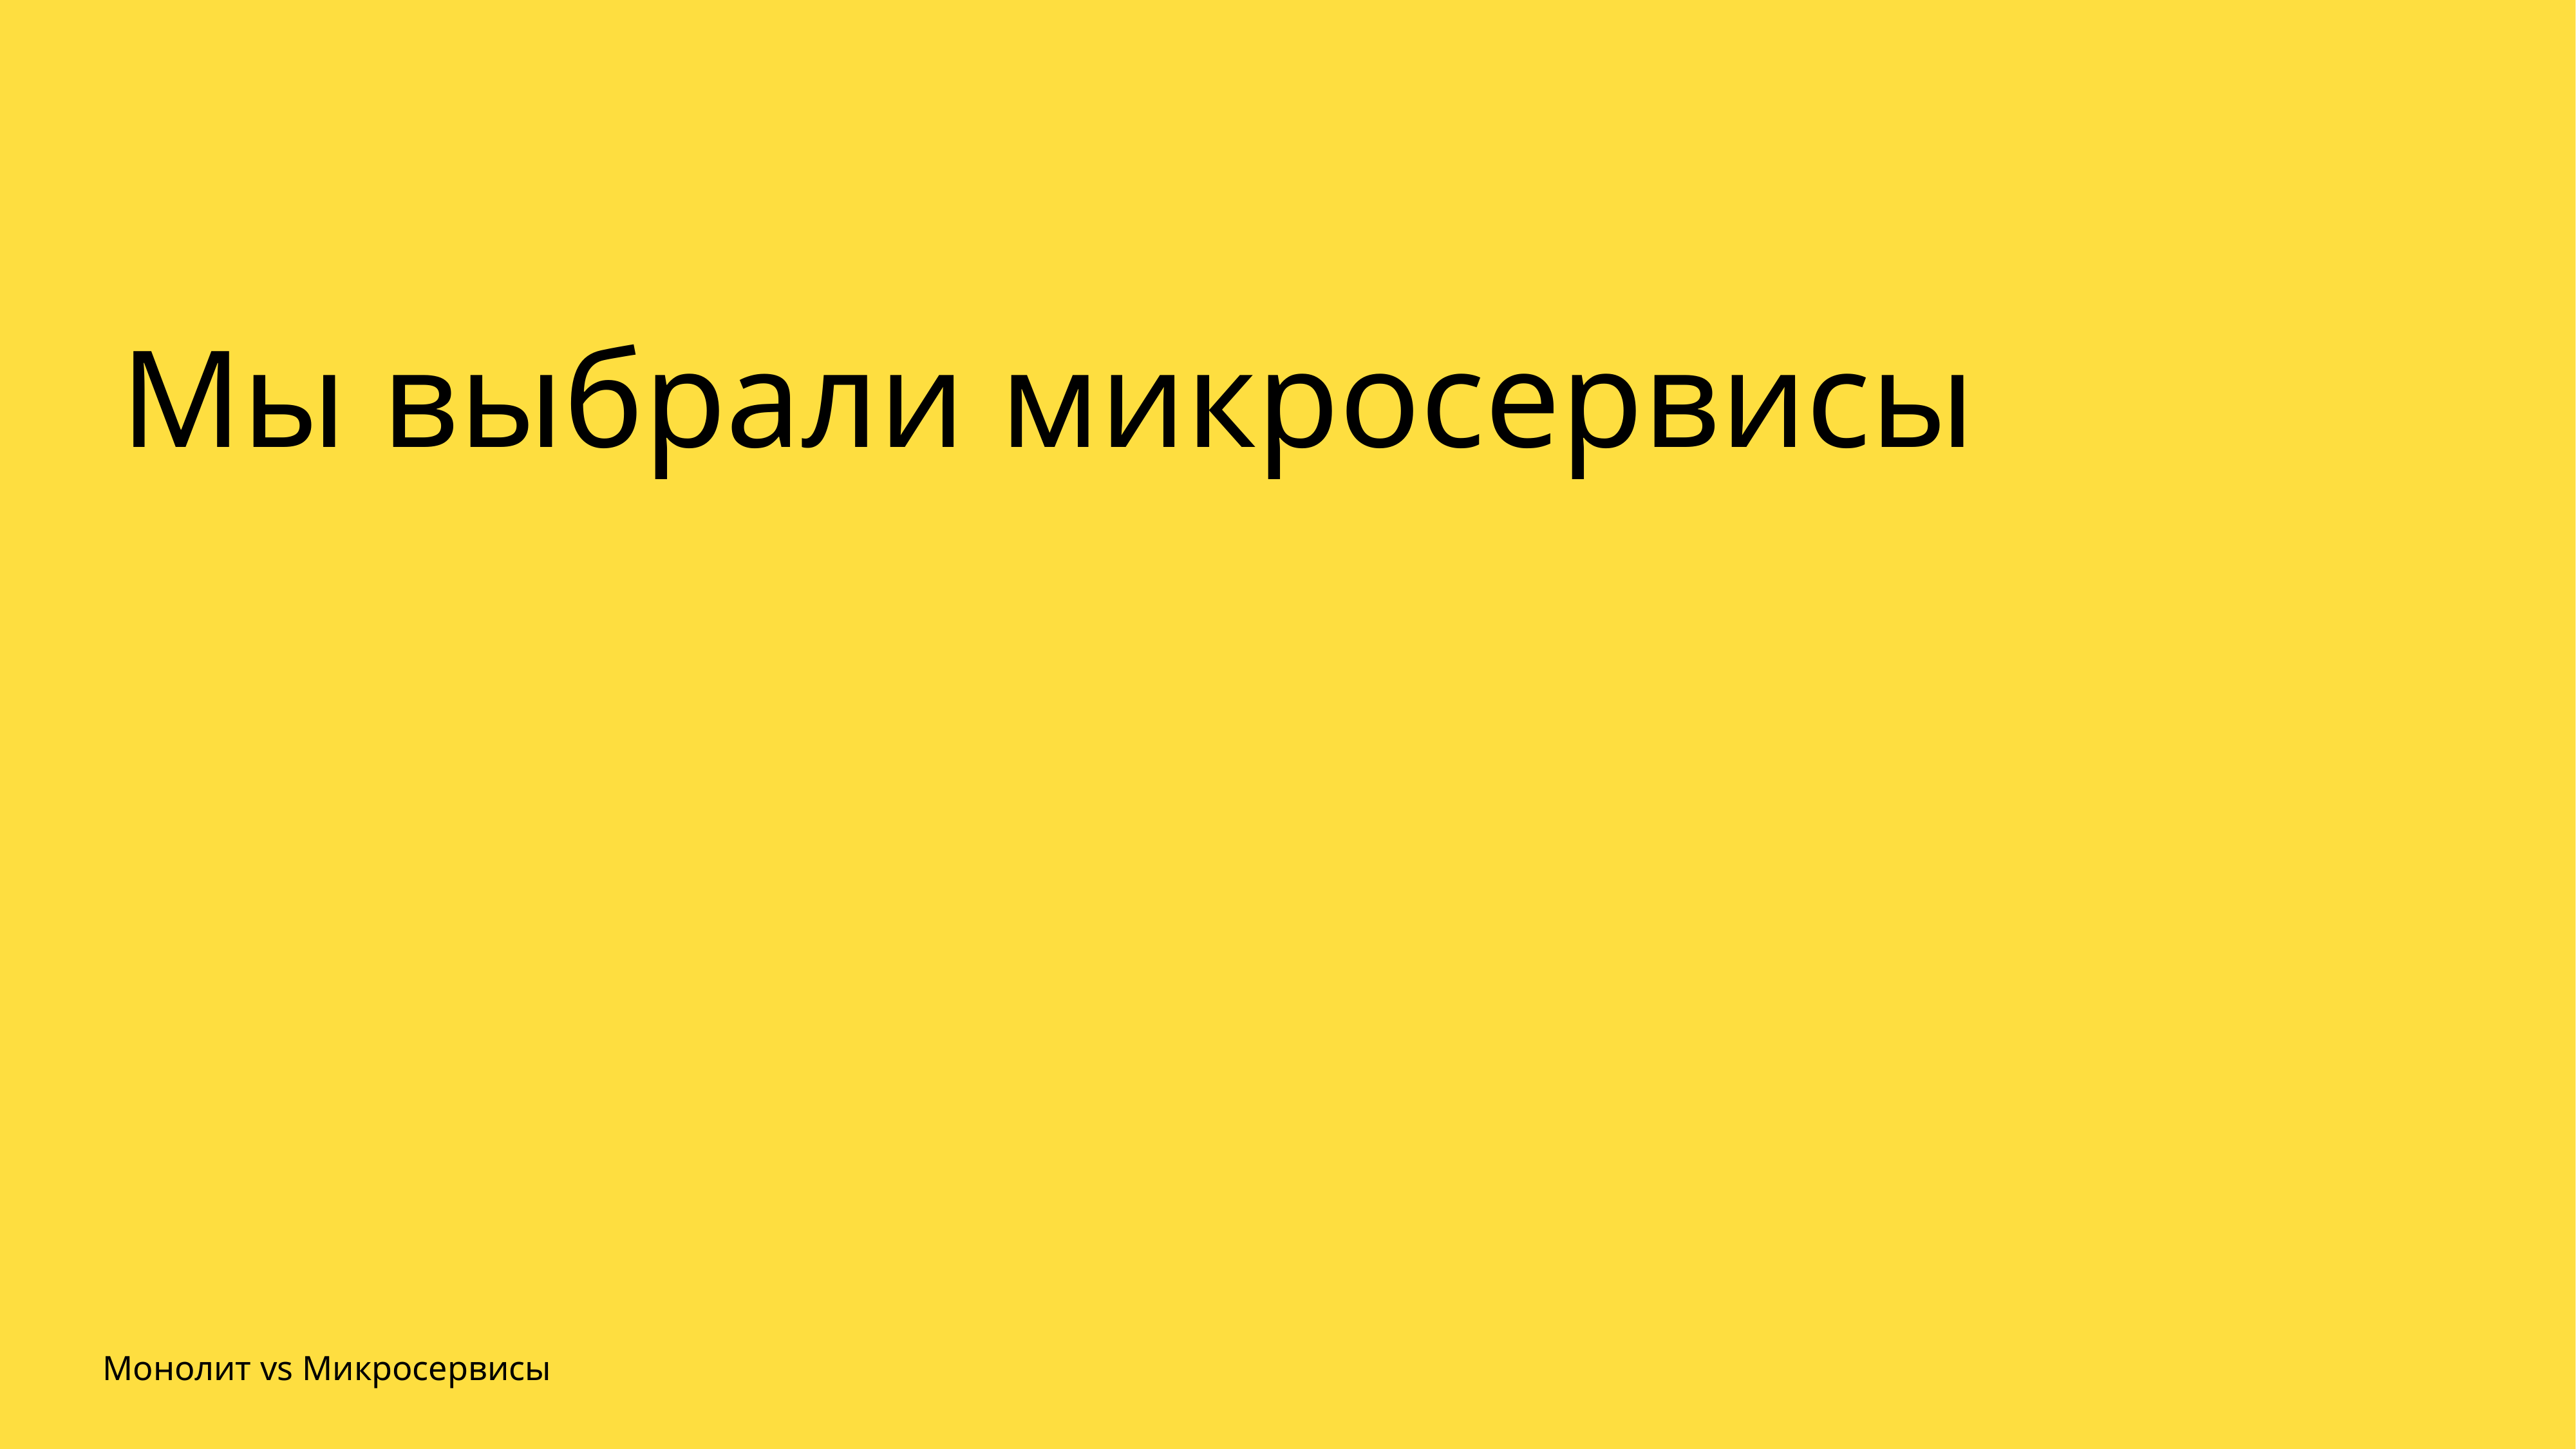

# Мы выбрали микросервисы
Монолит vs Микросервисы